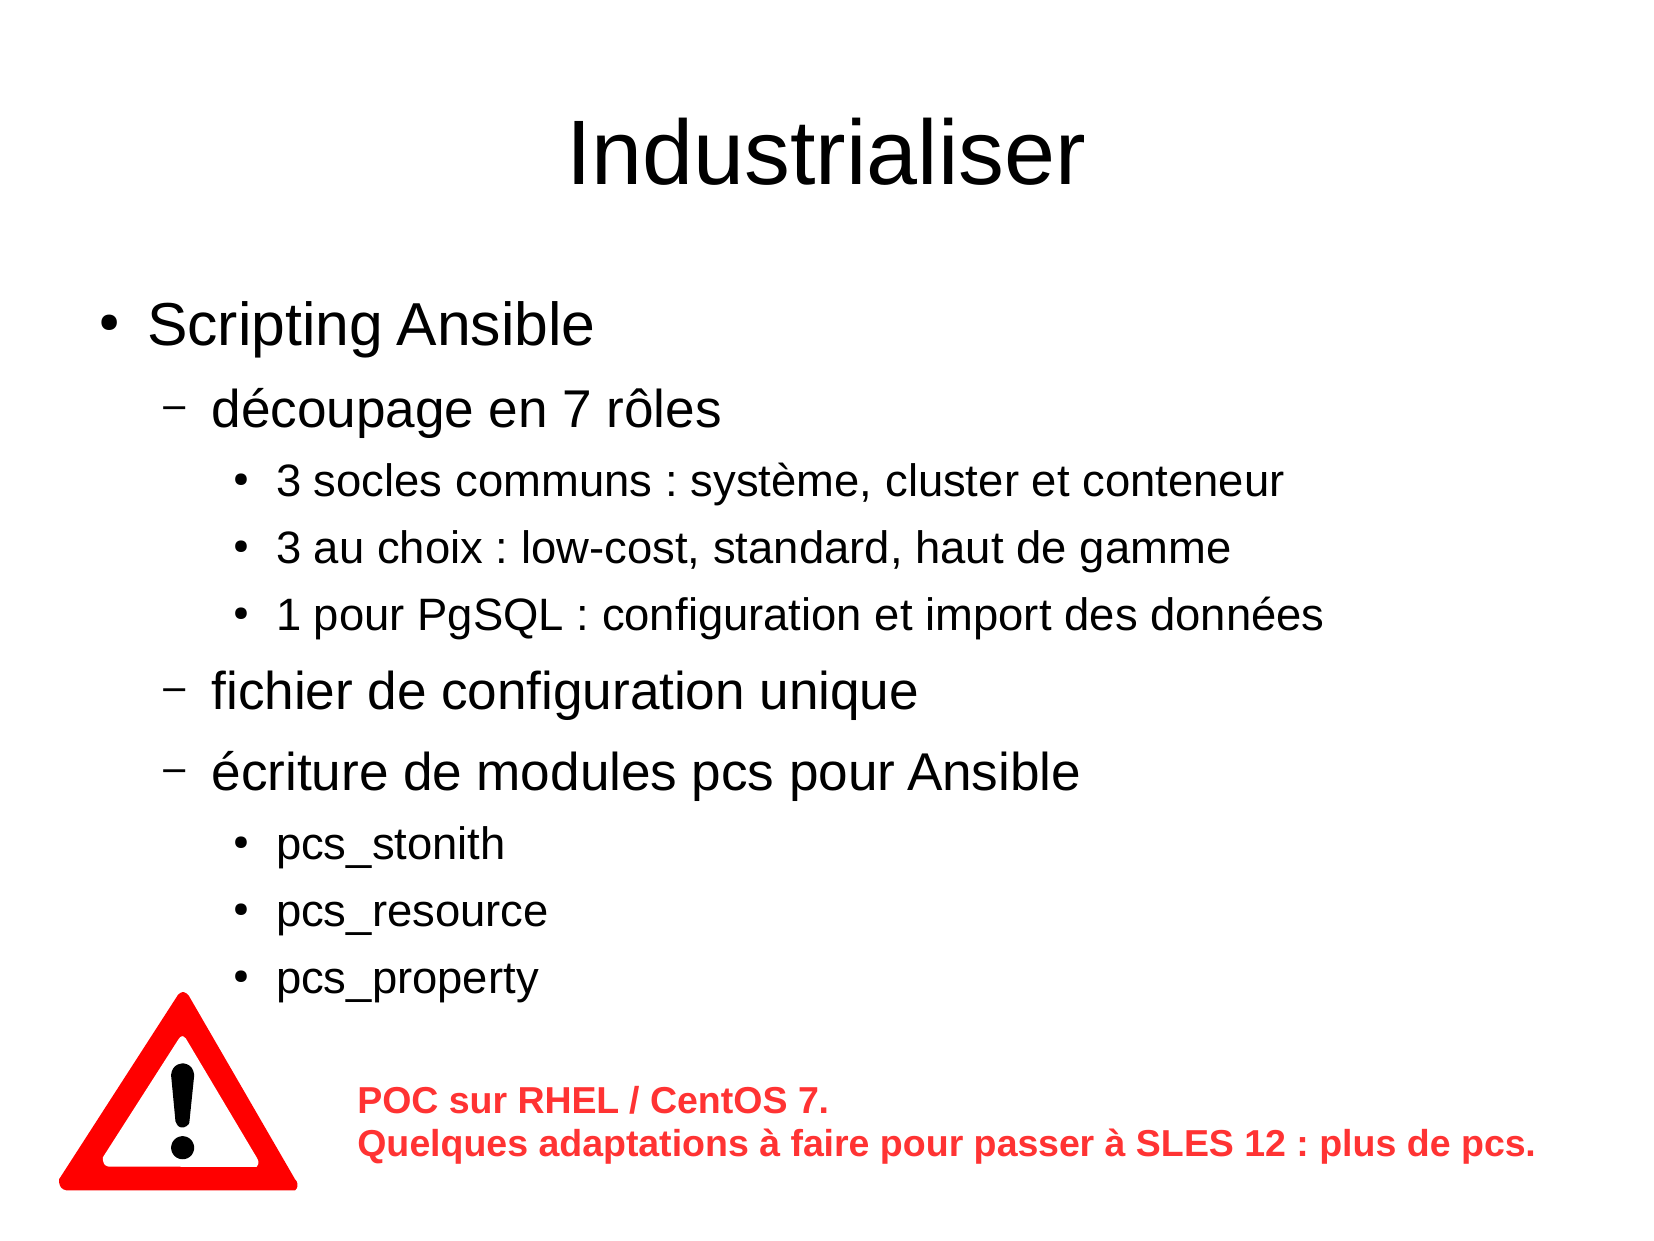

# Industrialiser
Scripting Ansible
découpage en 7 rôles
3 socles communs : système, cluster et conteneur
3 au choix : low-cost, standard, haut de gamme
1 pour PgSQL : configuration et import des données
fichier de configuration unique
écriture de modules pcs pour Ansible
pcs_stonith
pcs_resource
pcs_property
POC sur RHEL / CentOS 7.
Quelques adaptations à faire pour passer à SLES 12 : plus de pcs.